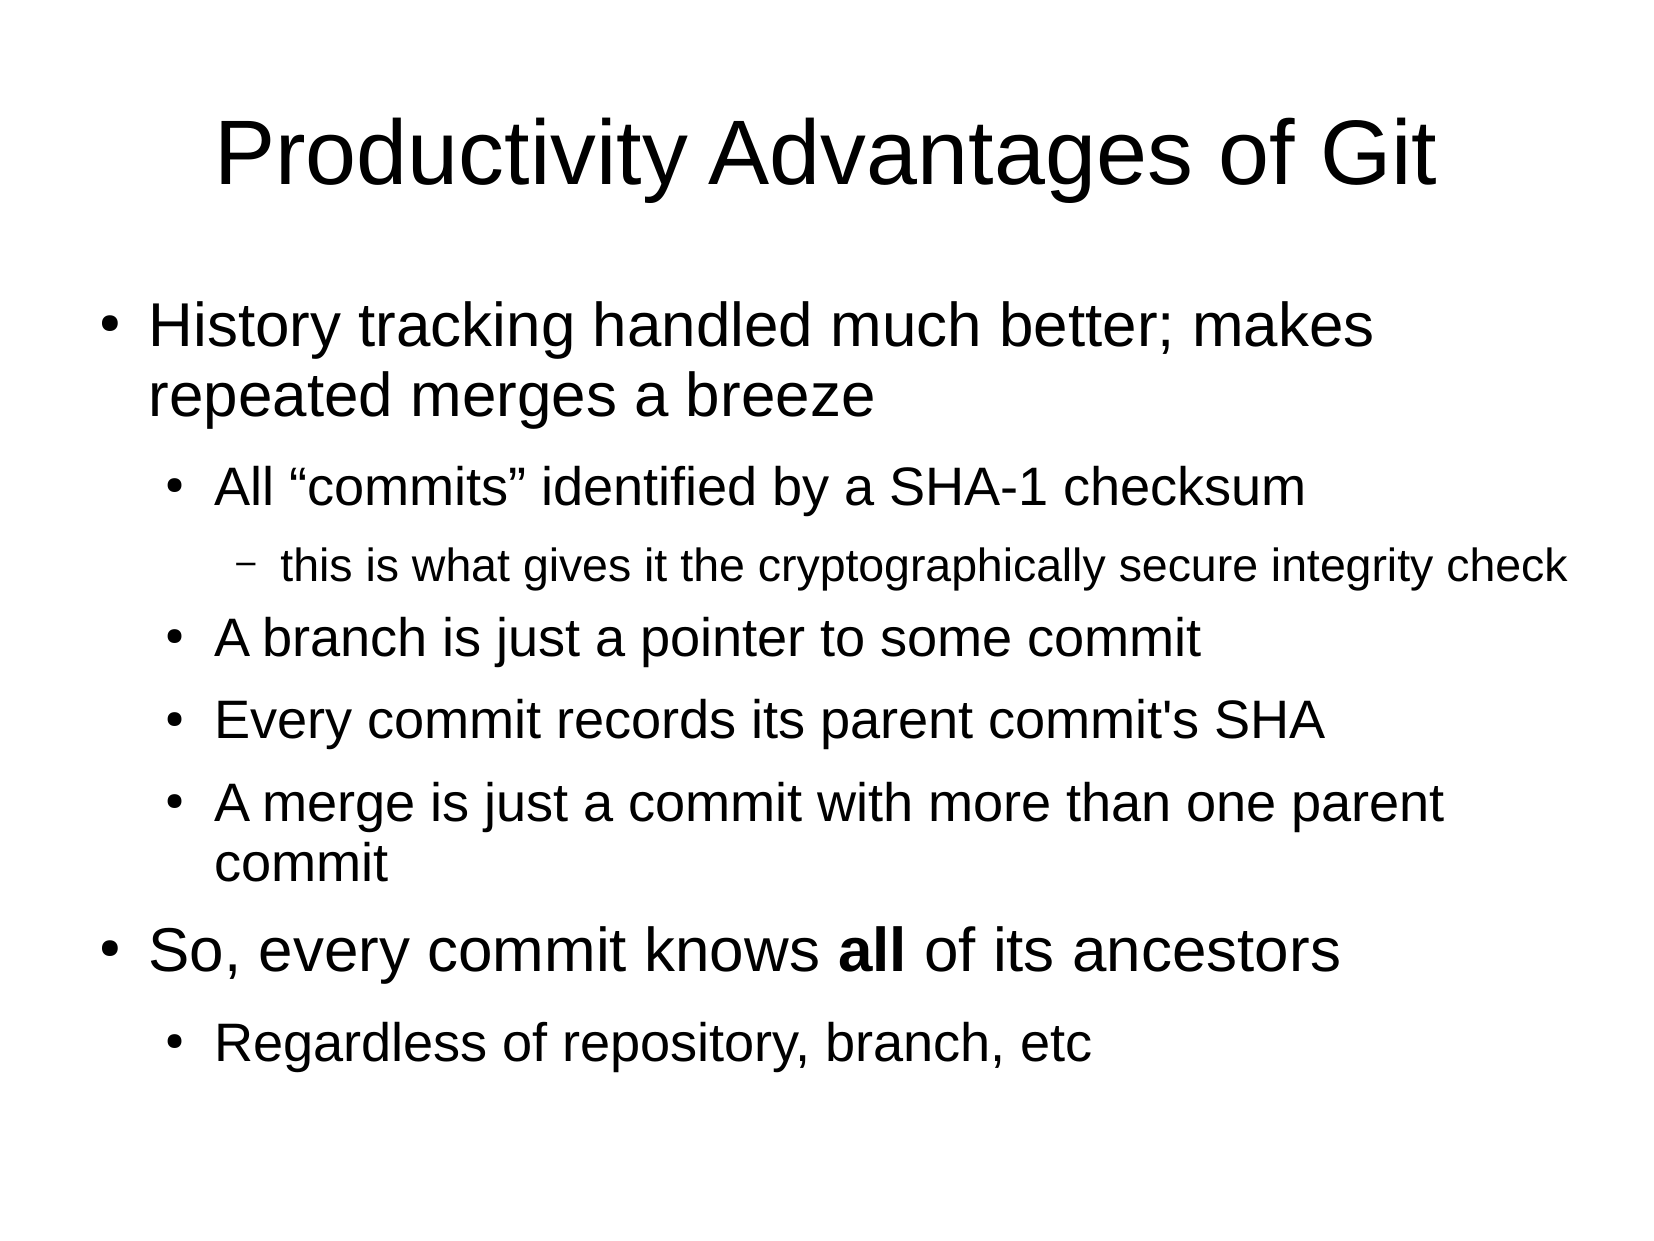

# Productivity Advantages of Git
History tracking handled much better; makes repeated merges a breeze
All “commits” identified by a SHA-1 checksum
this is what gives it the cryptographically secure integrity check
A branch is just a pointer to some commit
Every commit records its parent commit's SHA
A merge is just a commit with more than one parent commit
So, every commit knows all of its ancestors
Regardless of repository, branch, etc